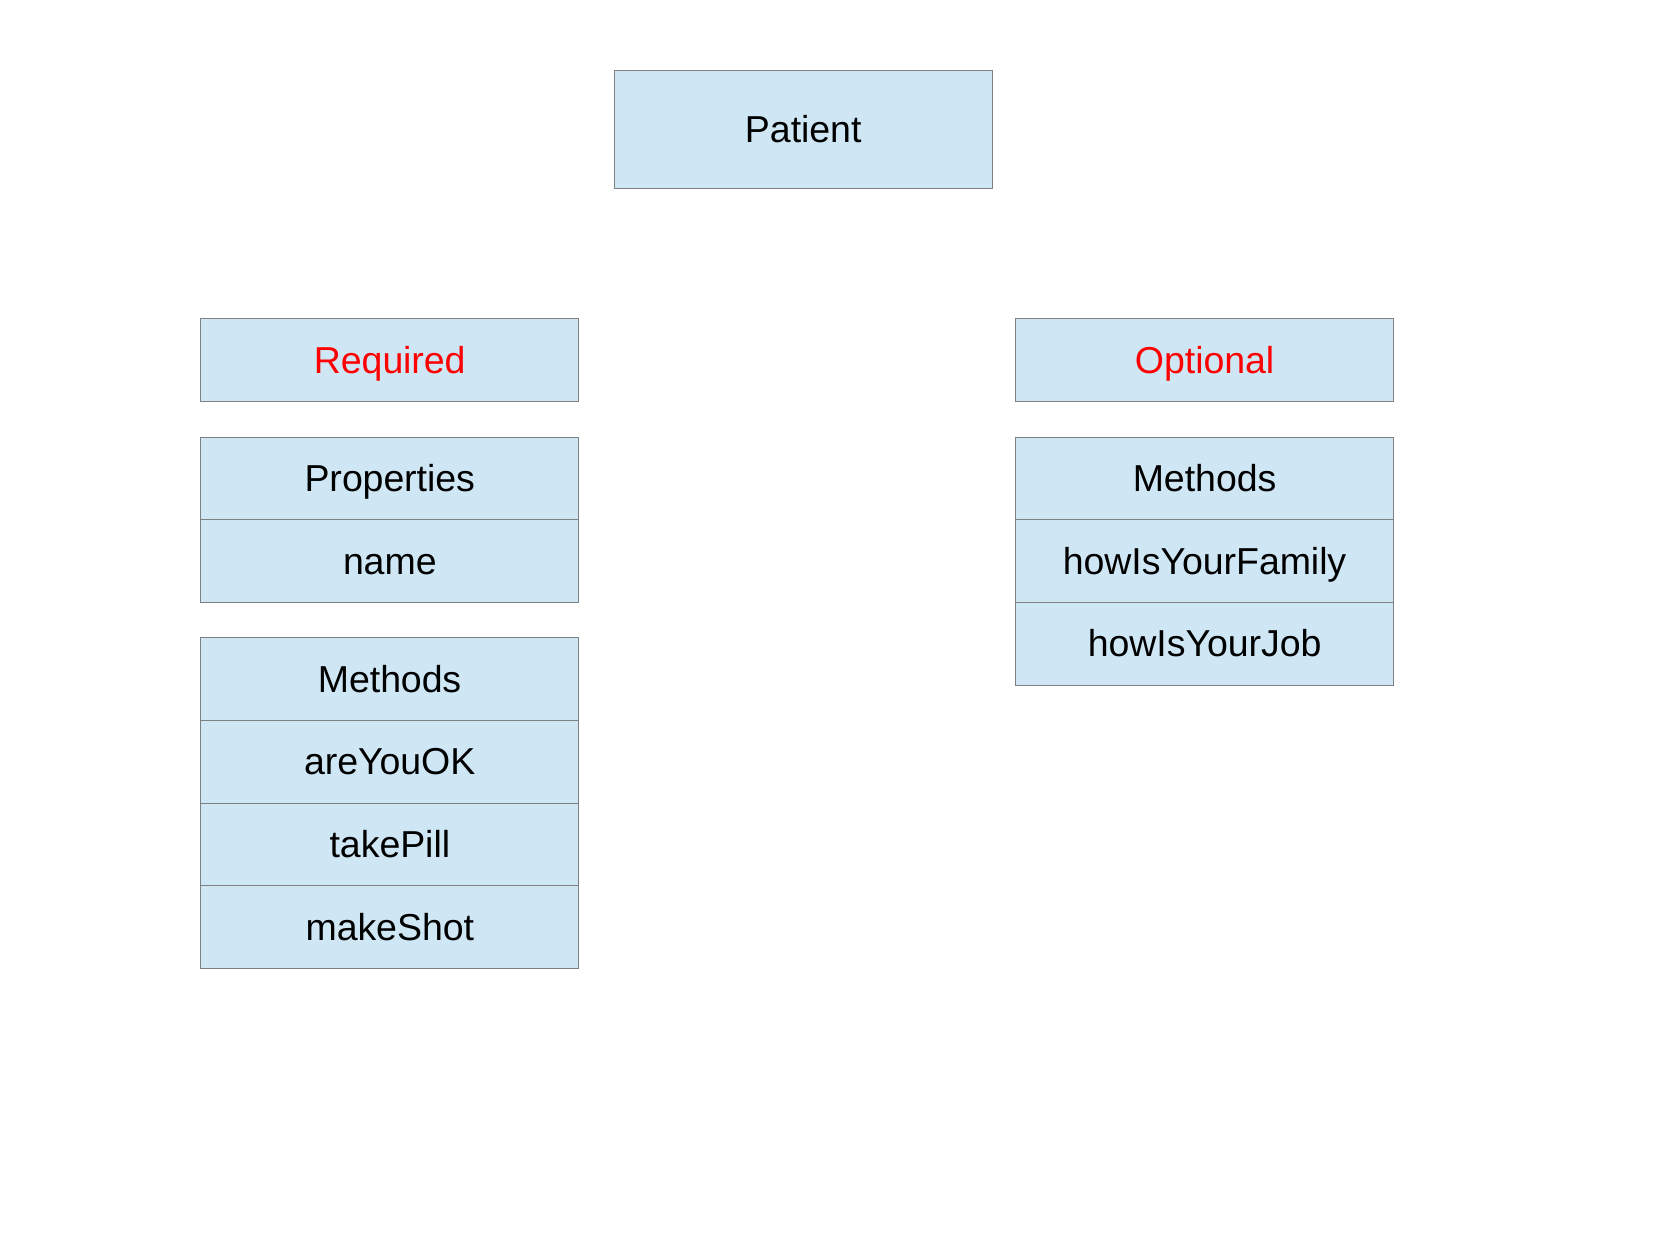

Patient
Required
Optional
Properties
Methods
name
howIsYourFamily
howIsYourJob
Methods
areYouOK
takePill
makeShot